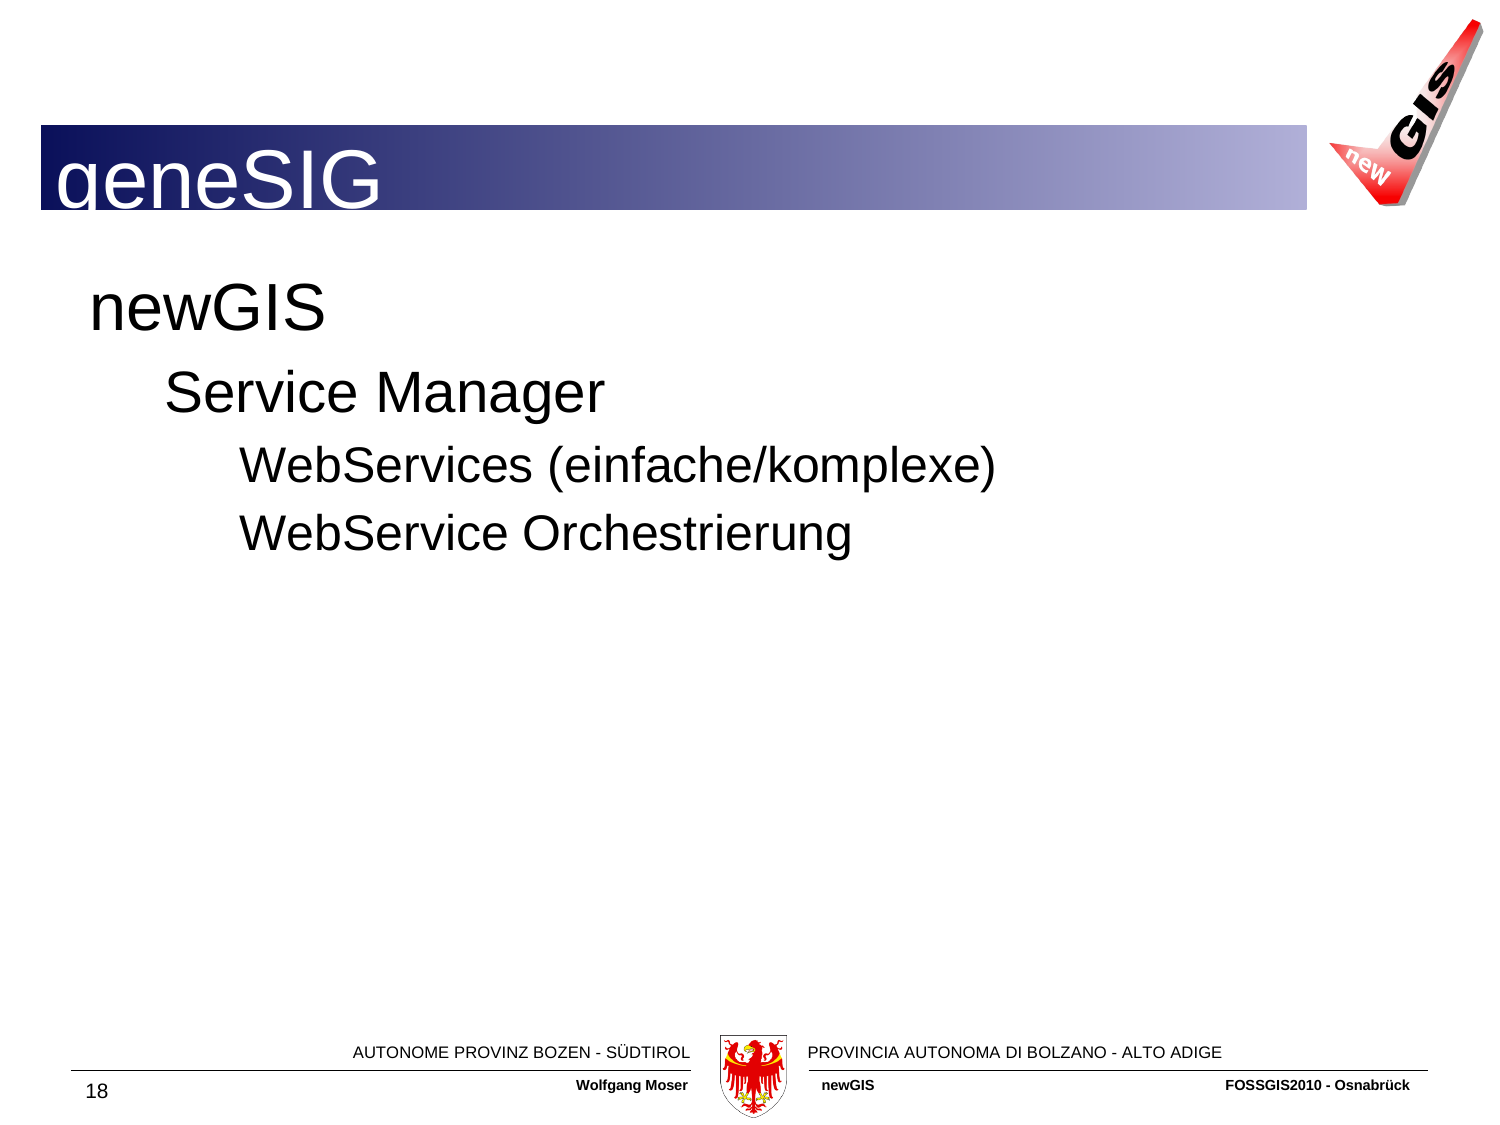

geneSIG
# newGIS
Service Manager
WebServices (einfache/komplexe)
WebService Orchestrierung